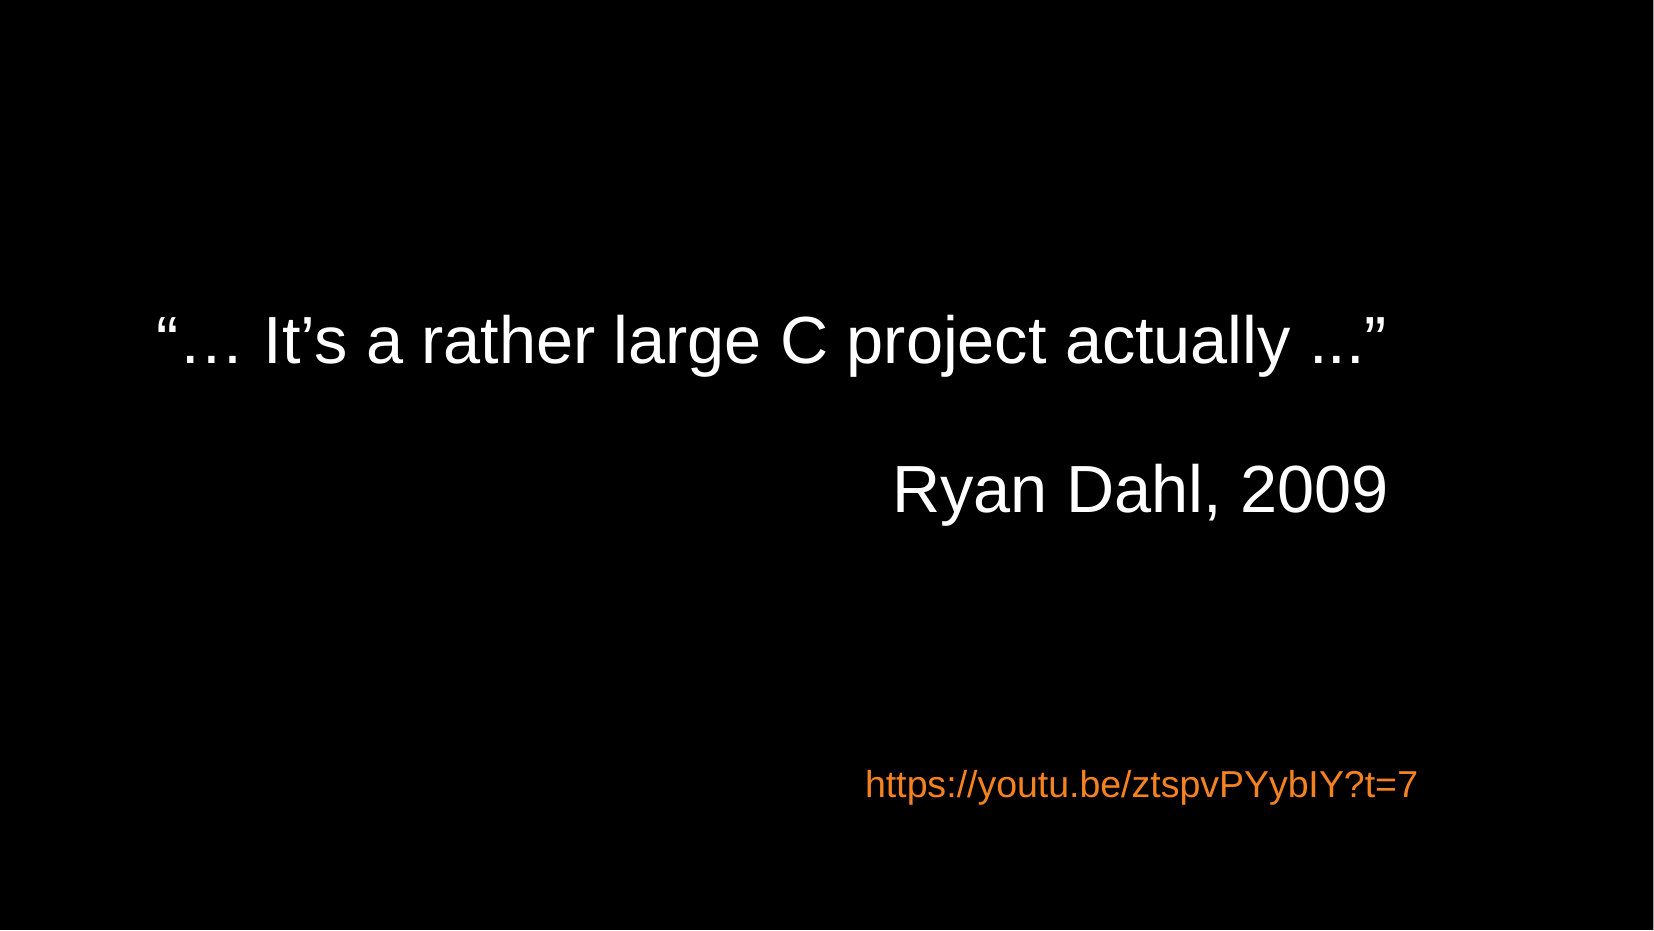

“… It’s a rather large C project actually ...”
Ryan Dahl, 2009
https://youtu.be/ztspvPYybIY?t=7